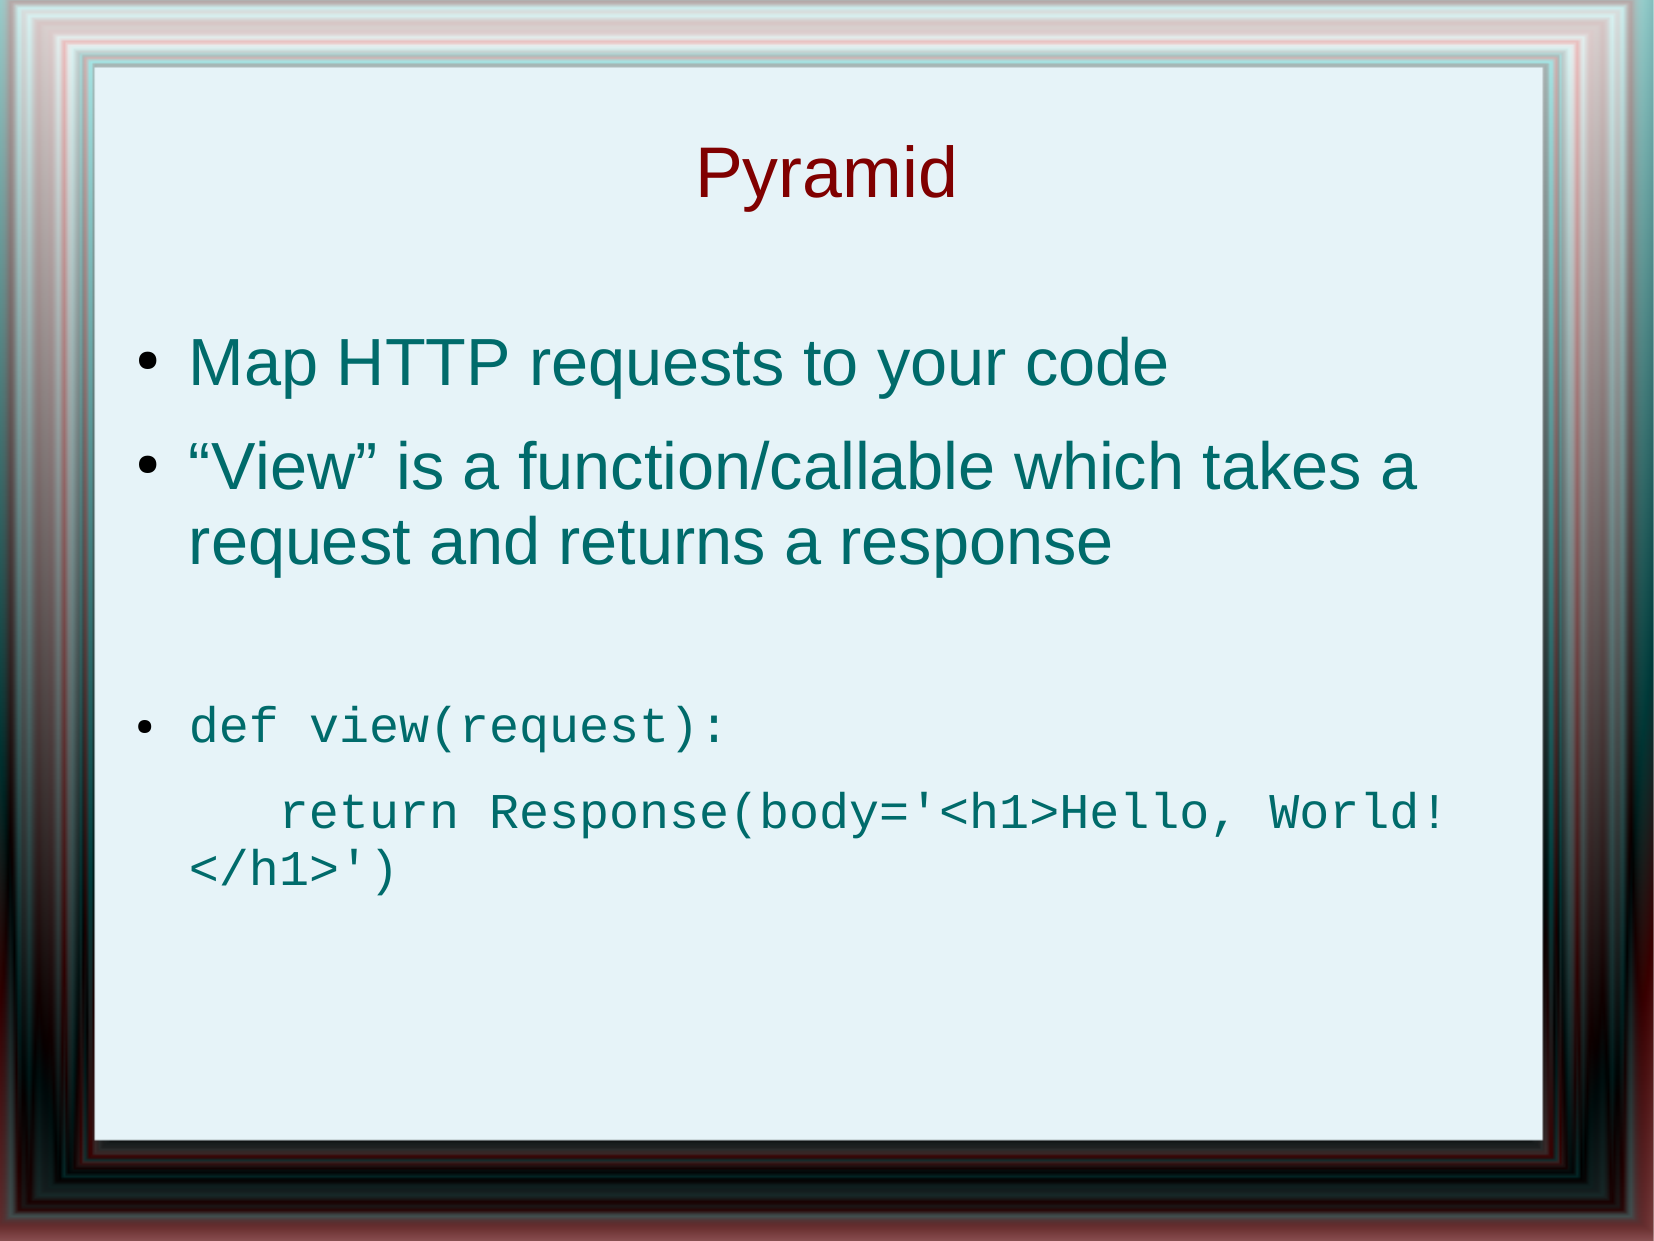

# Pyramid
Map HTTP requests to your code
“View” is a function/callable which takes a request and returns a response
def view(request):
 return Response(body='<h1>Hello, World!</h1>')